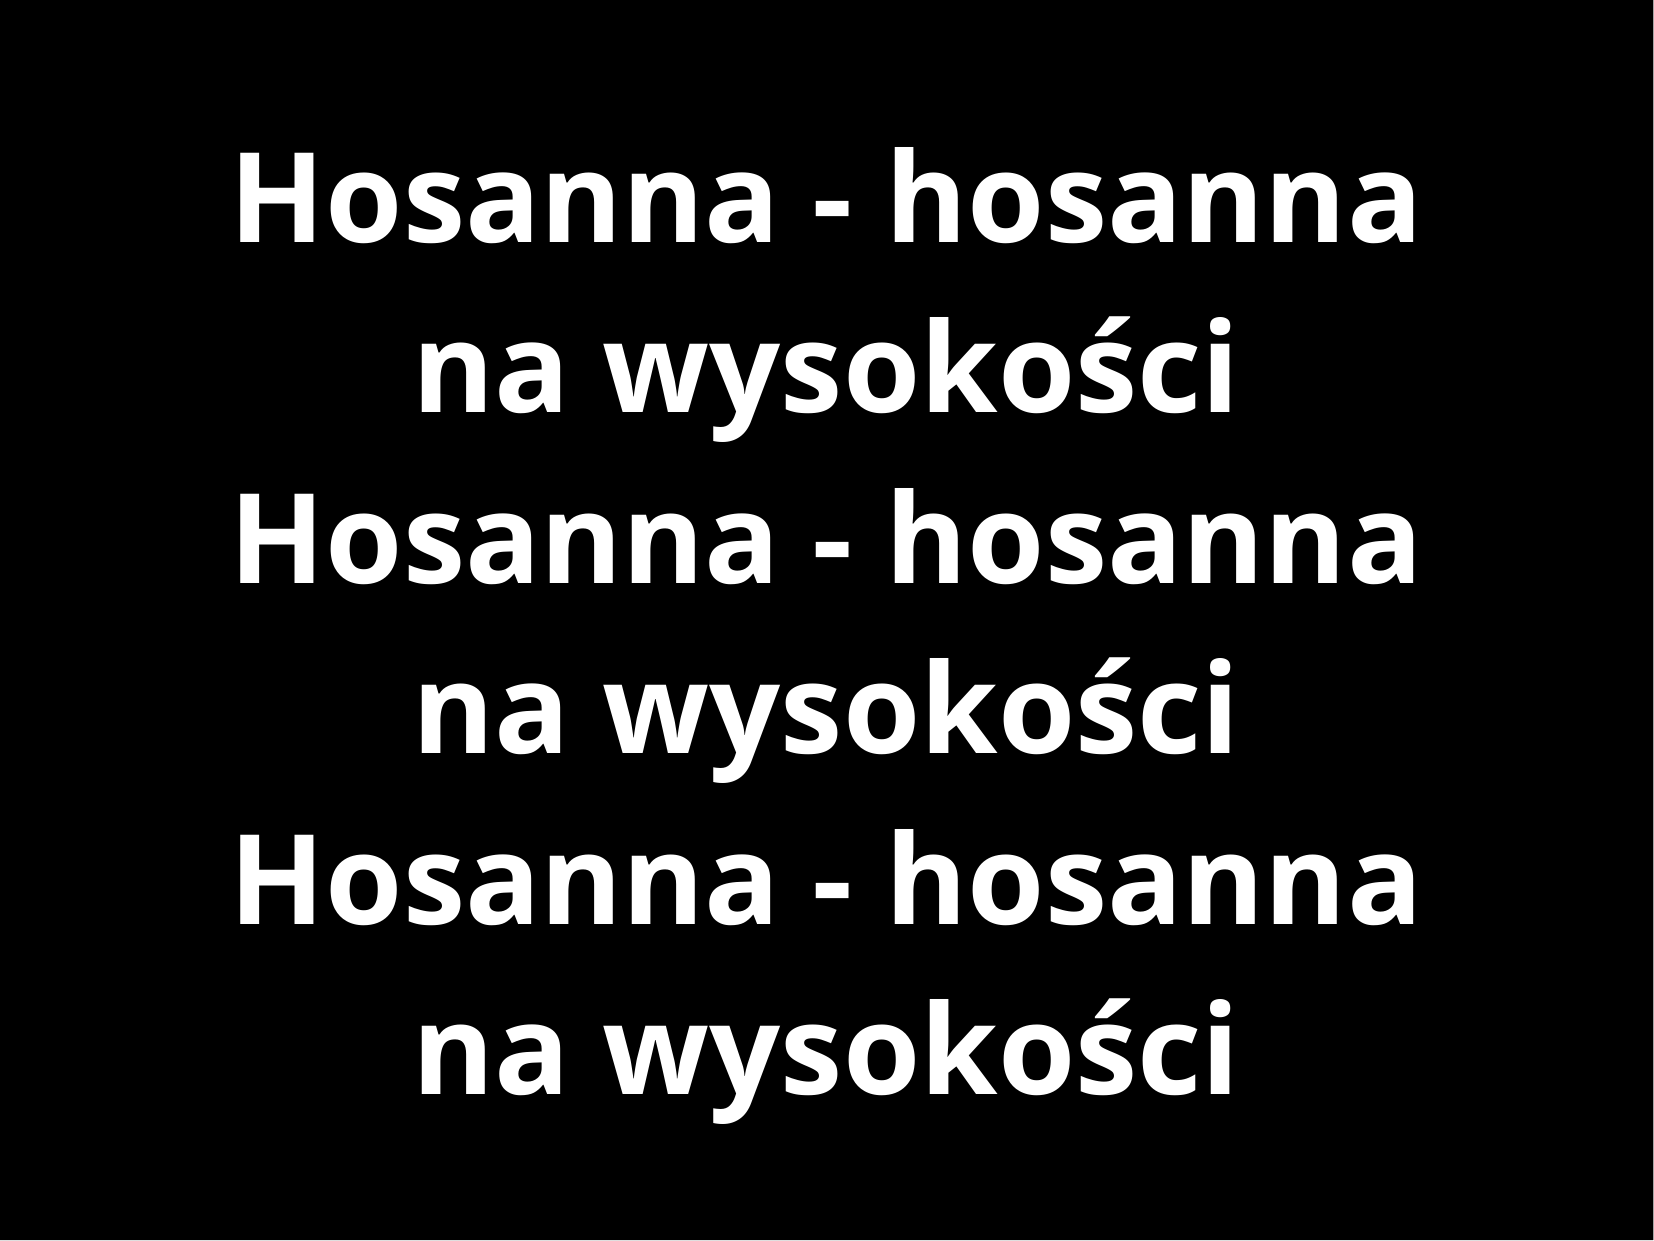

# Hosanna - hosanna na wysokości Hosanna - hosanna na wysokości Hosanna - hosanna na wysokości